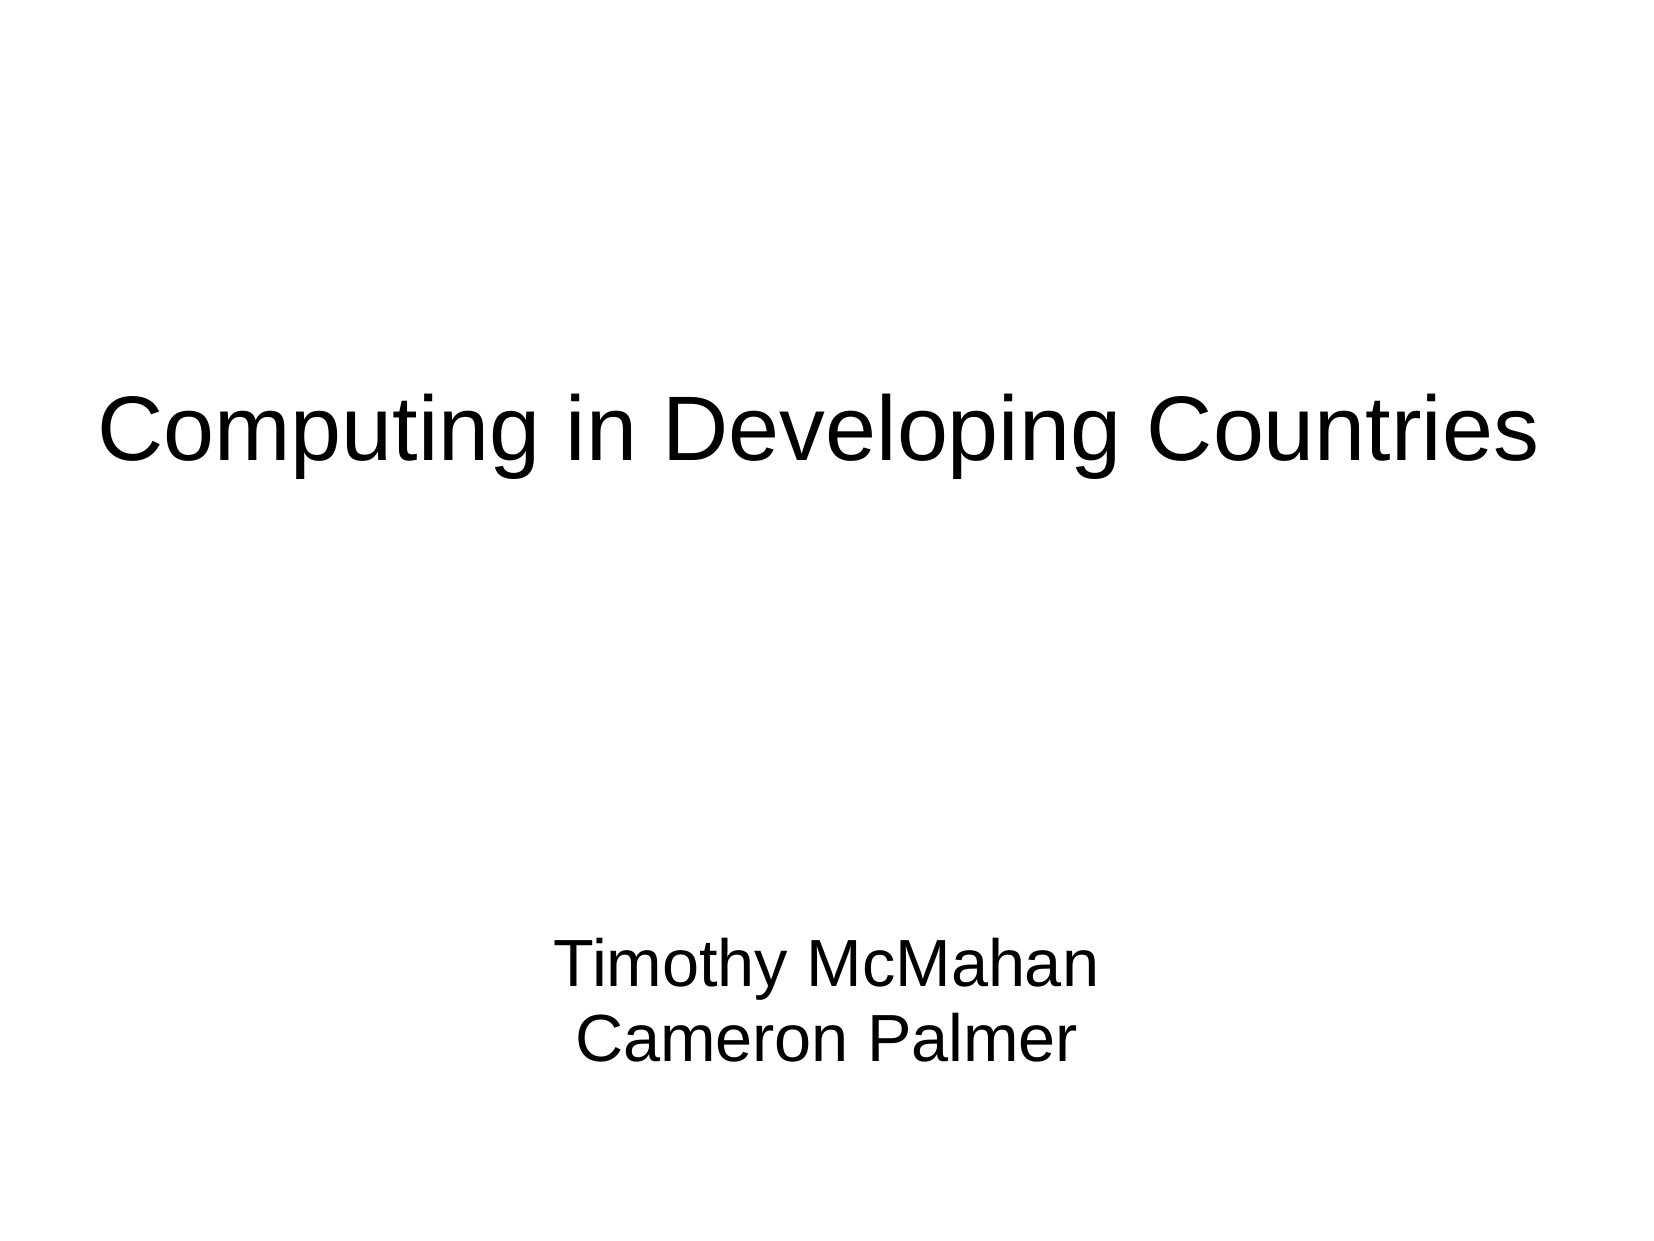

# Computing in Developing Countries
Timothy McMahan
Cameron Palmer